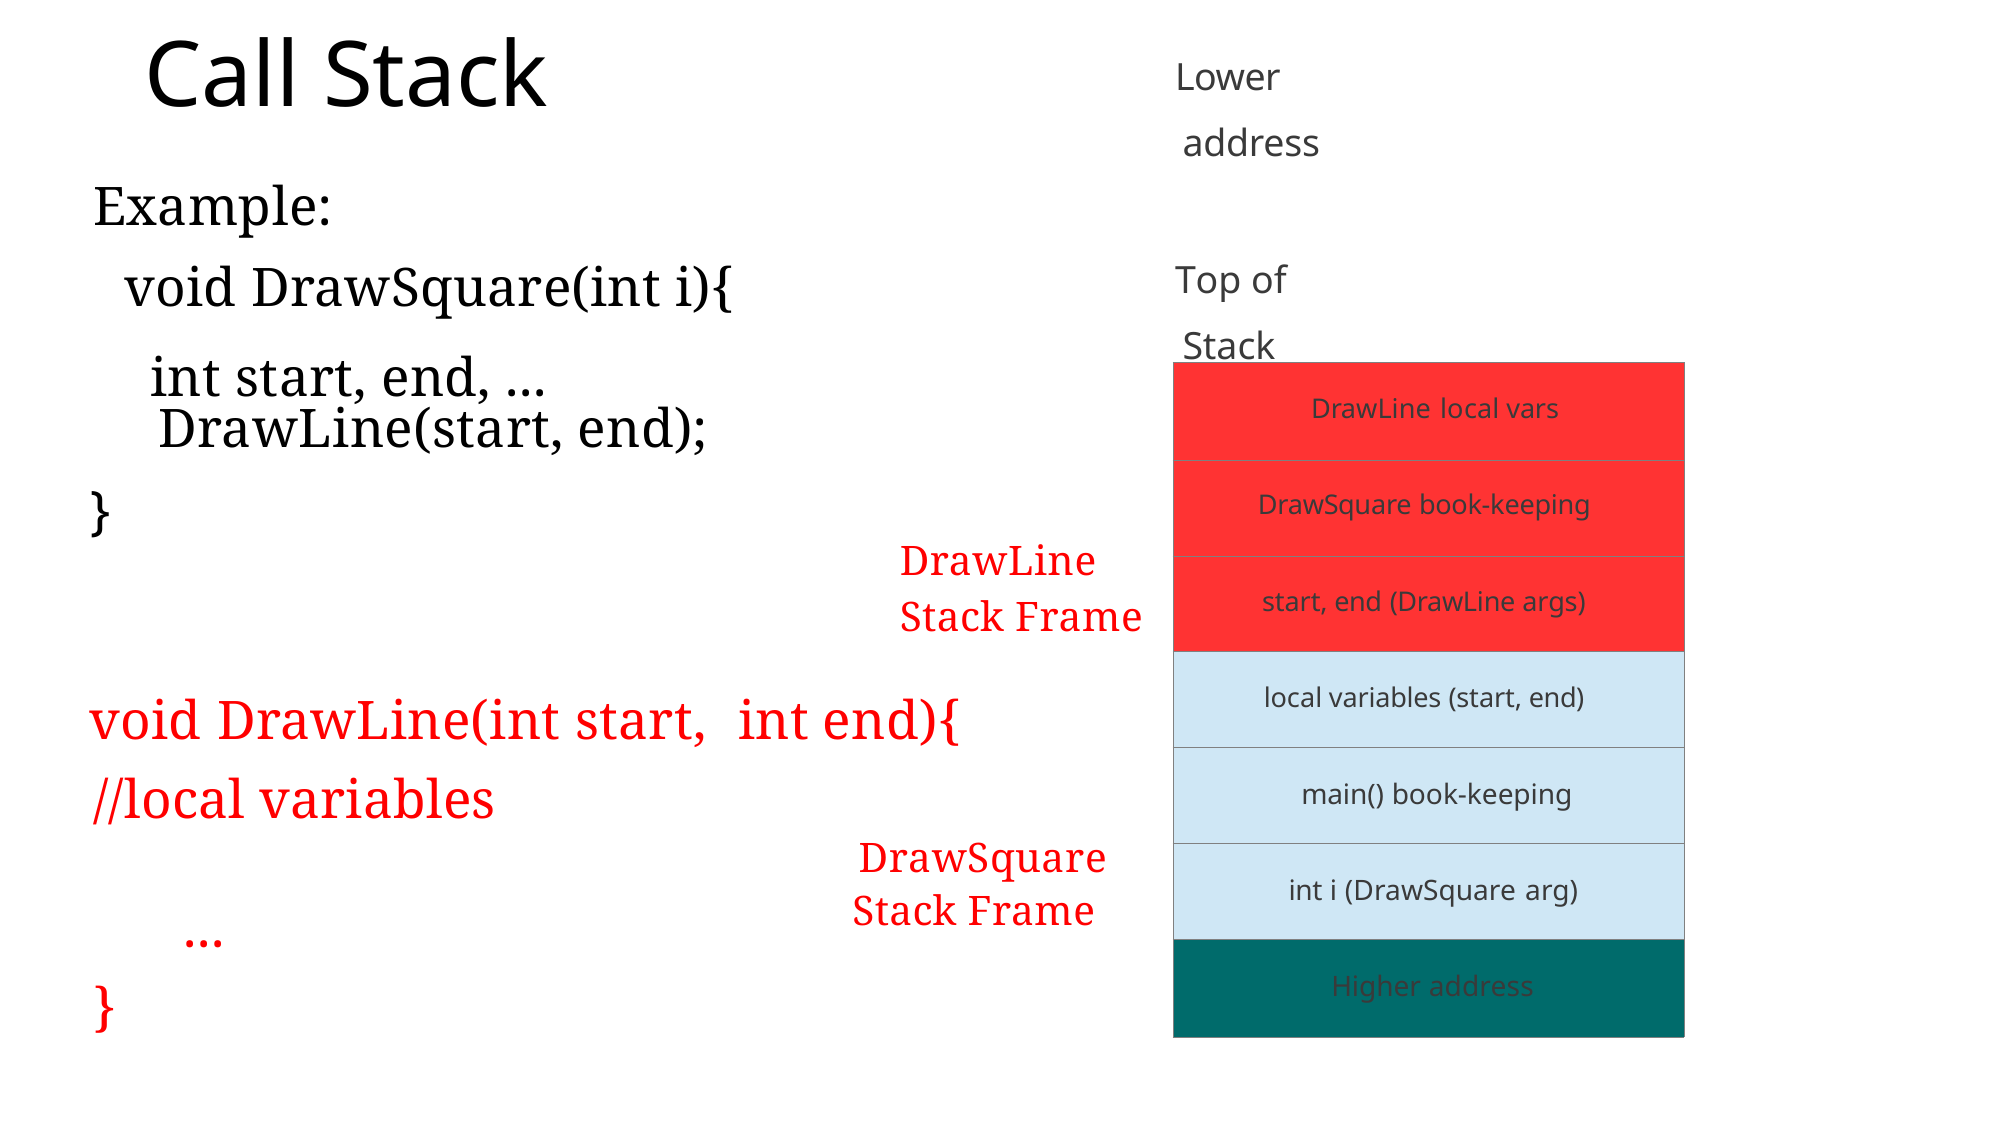

# Call Stack
Lower address
Top of Stack
Example:
void DrawSquare(int i){
int start, end, ... DrawLine(start, end);
}
| DrawLine local vars |
| --- |
| DrawSquare book-keeping |
| start, end (DrawLine args) |
| local variables (start, end) |
| main() book-keeping |
| int i (DrawSquare arg) |
| Higher address |
DrawLine
Stack Frame
void DrawLine(int start,	int end){
//local variables
DrawSquare Stack Frame
...
}